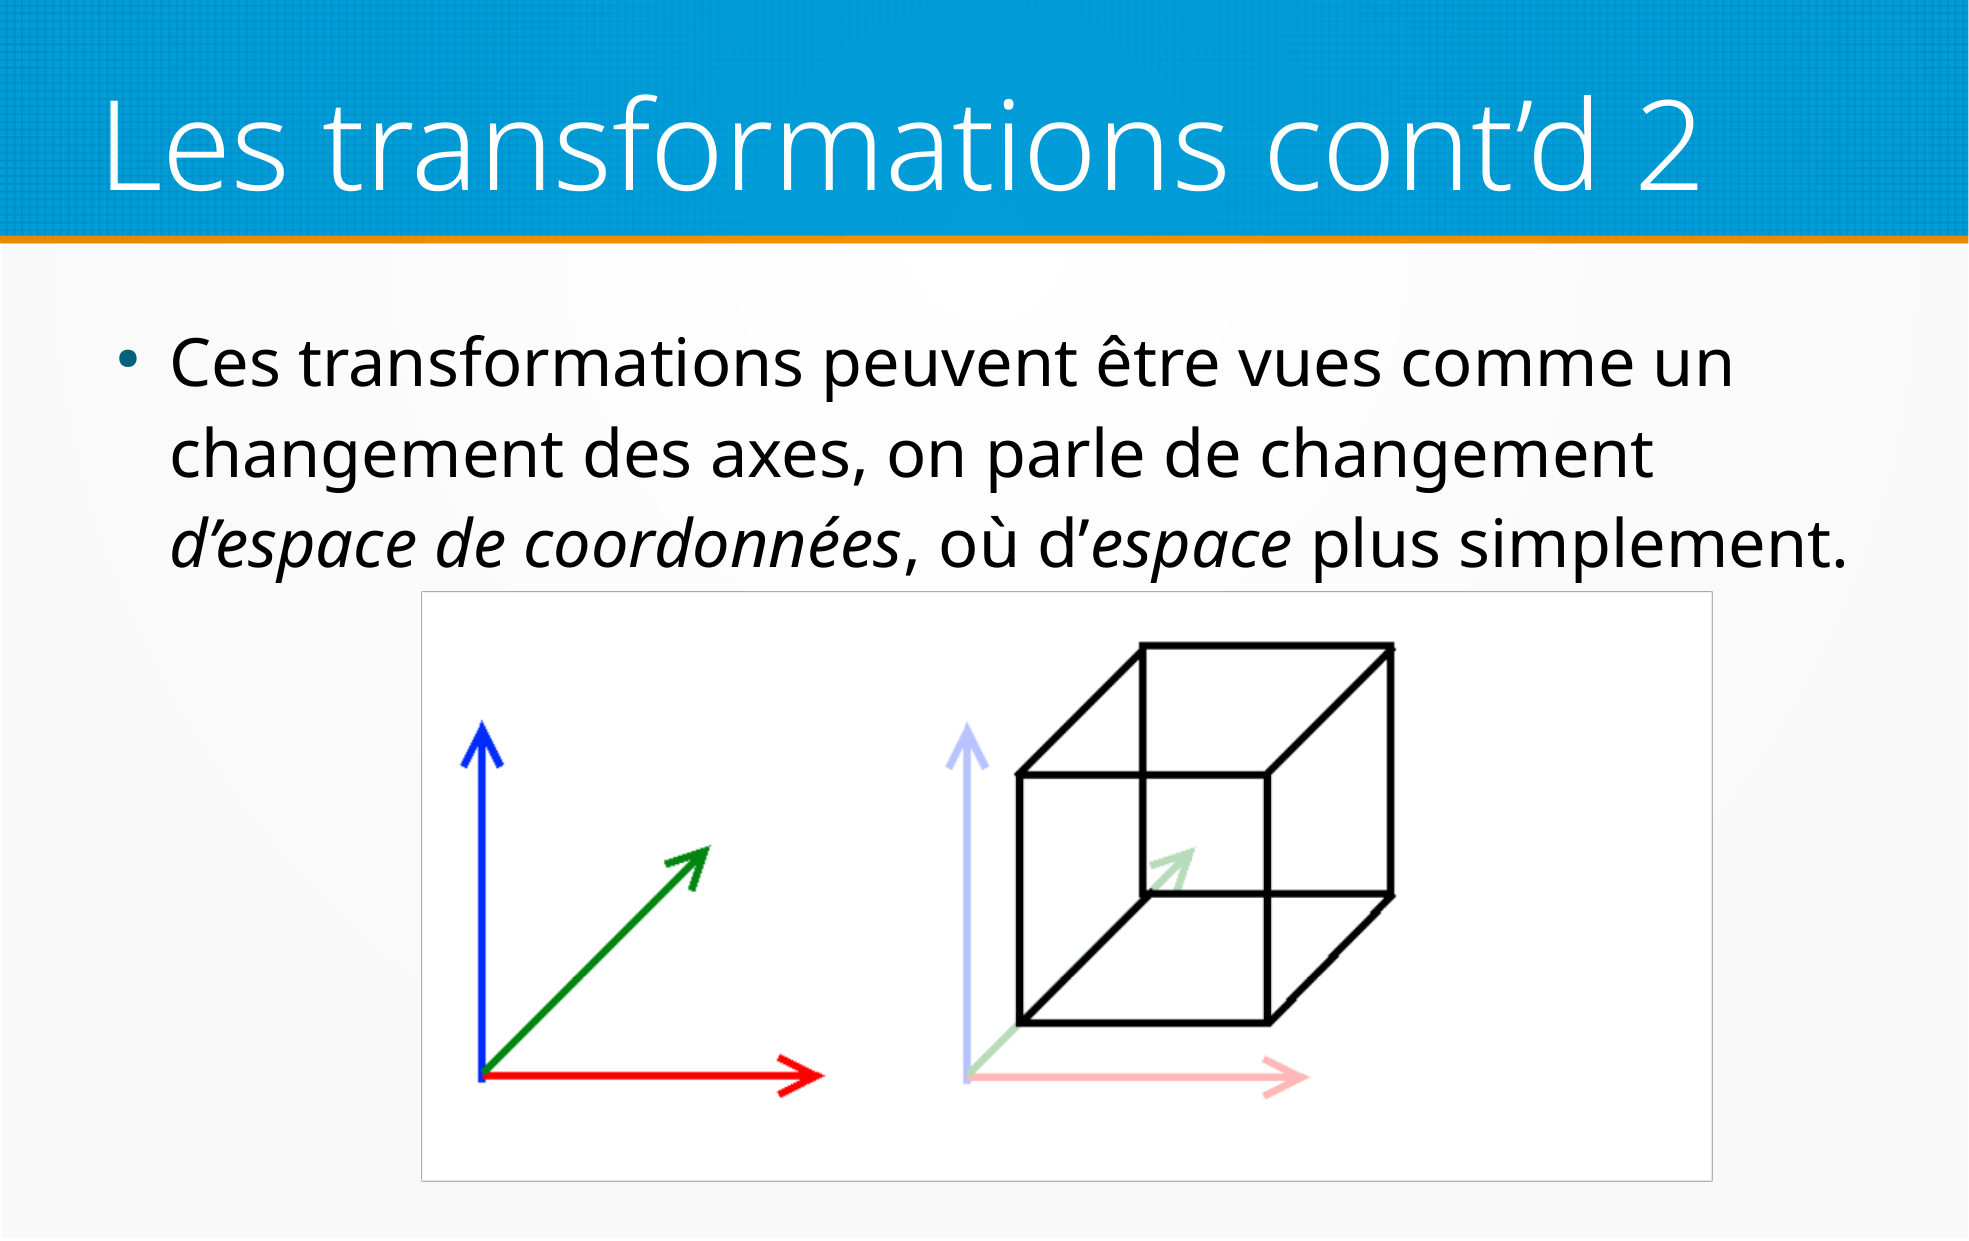

# Les transformations cont’d 2
Ces transformations peuvent être vues comme un changement des axes, on parle de changement d’espace de coordonnées, où d’espace plus simplement.